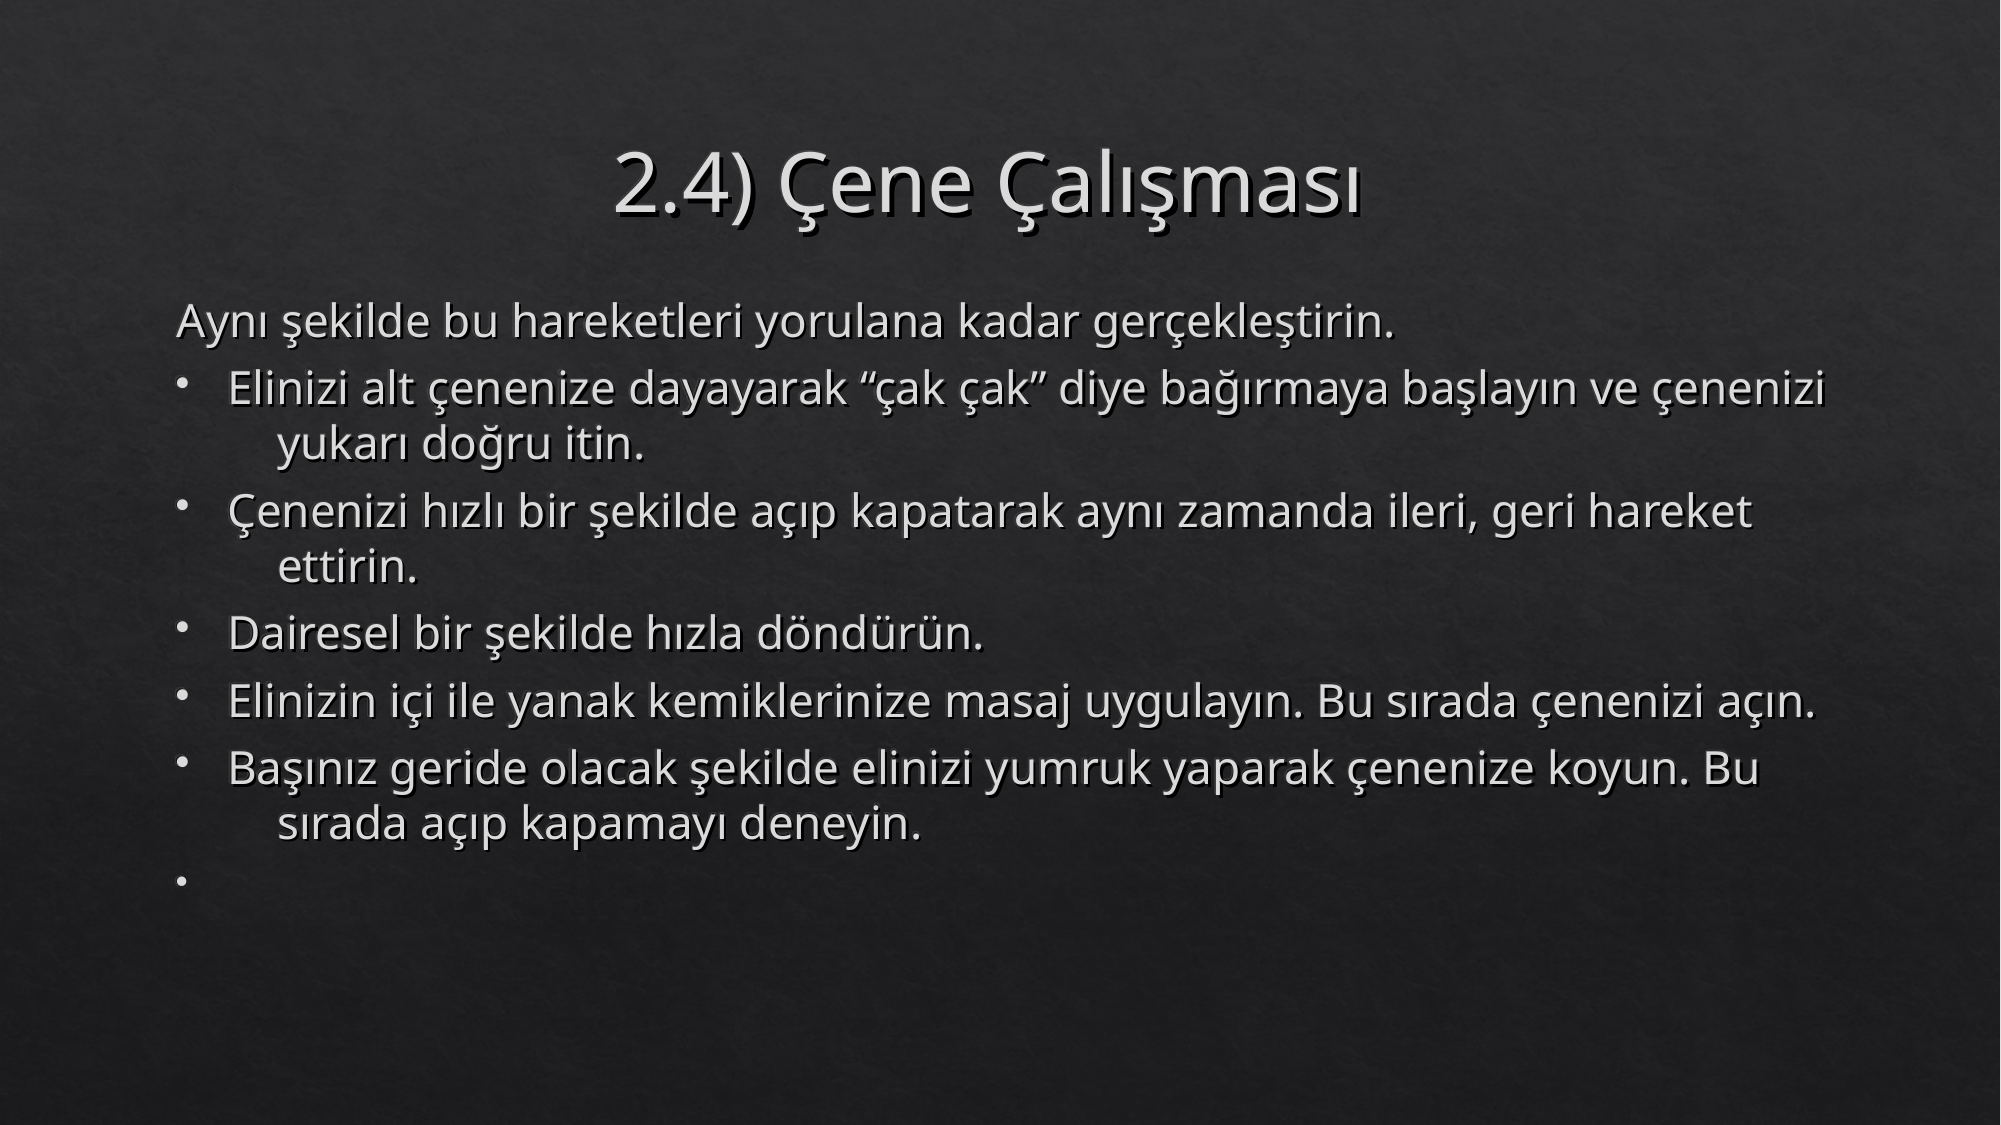

# 2.4) Çene Çalışması
Aynı şekilde bu hareketleri yorulana kadar gerçekleştirin.
Elinizi alt çenenize dayayarak “çak çak” diye bağırmaya başlayın ve çenenizi yukarı doğru itin.
Çenenizi hızlı bir şekilde açıp kapatarak aynı zamanda ileri, geri hareket ettirin.
Dairesel bir şekilde hızla döndürün.
Elinizin içi ile yanak kemiklerinize masaj uygulayın. Bu sırada çenenizi açın.
Başınız geride olacak şekilde elinizi yumruk yaparak çenenize koyun. Bu sırada açıp kapamayı deneyin.